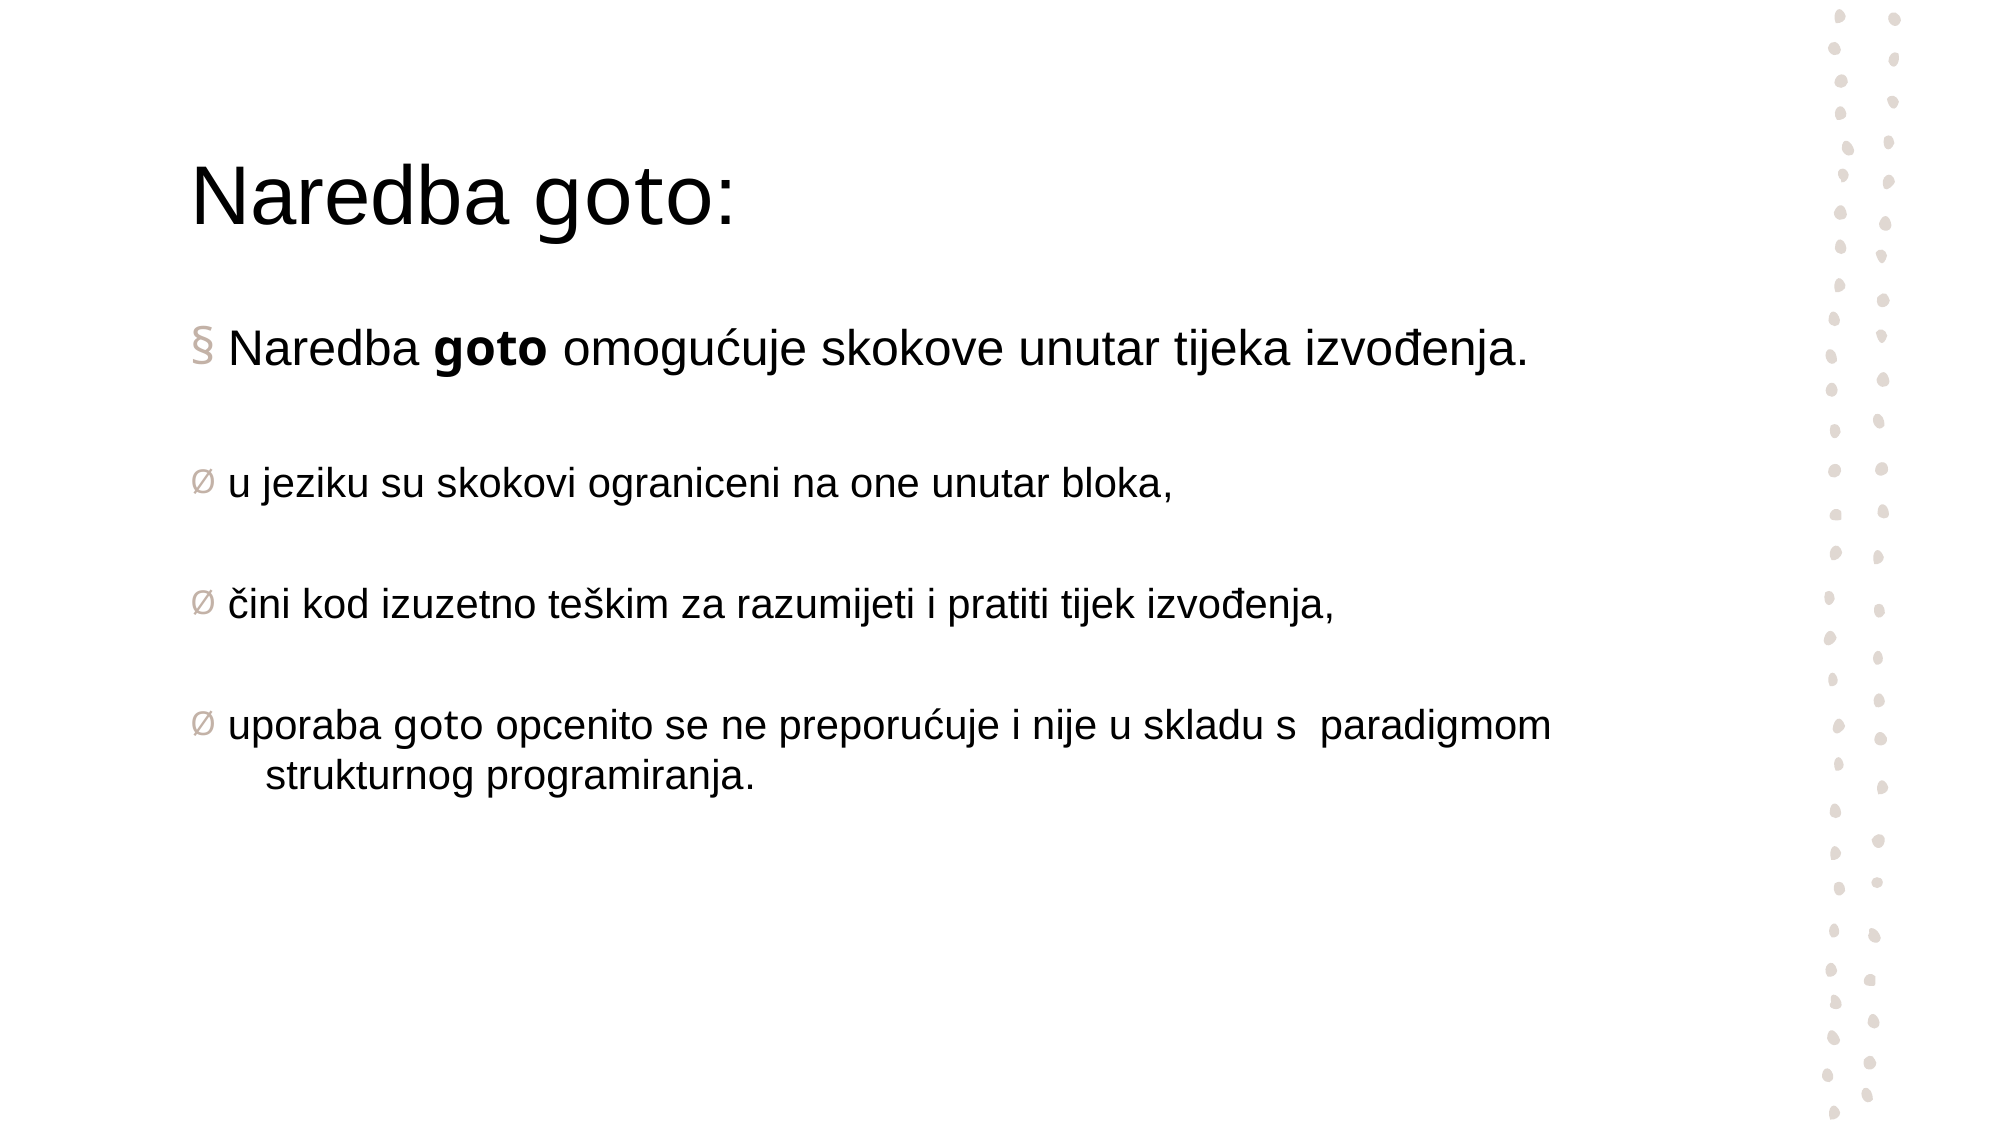

# Naredba goto:
Naredba goto omogućuje skokove unutar tijeka izvođenja.
u jeziku su skokovi ograniceni na one unutar bloka,
čini kod izuzetno teškim za razumijeti i pratiti tijek izvođenja,
uporaba goto opcenito se ne preporućuje i nije u skladu s paradigmom strukturnog programiranja.